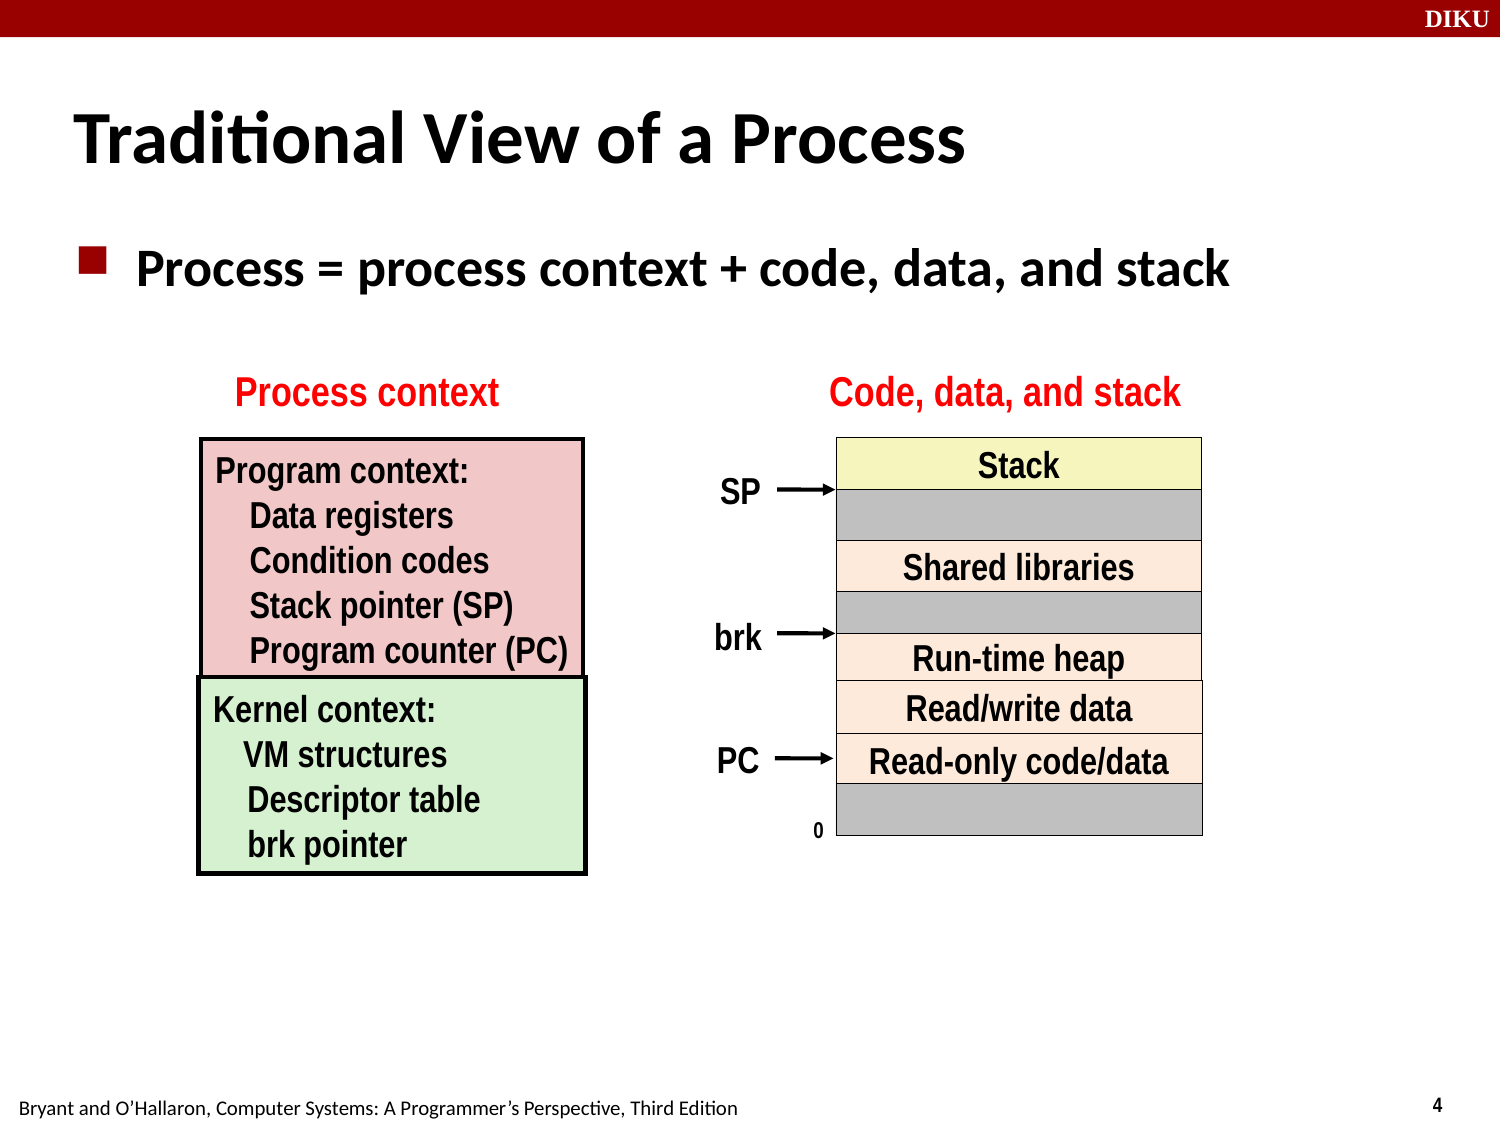

Traditional View of a Process
Process = process context + code, data, and stack
Process context
Code, data, and stack
Stack
Program context:
 Data registers
 Condition codes
 Stack pointer (SP)
 Program counter (PC)
SP
Shared libraries
brk
Run-time heap
Kernel context:
 VM structures
 Descriptor table
 brk pointer
Read/write data
PC
Read-only code/data
0